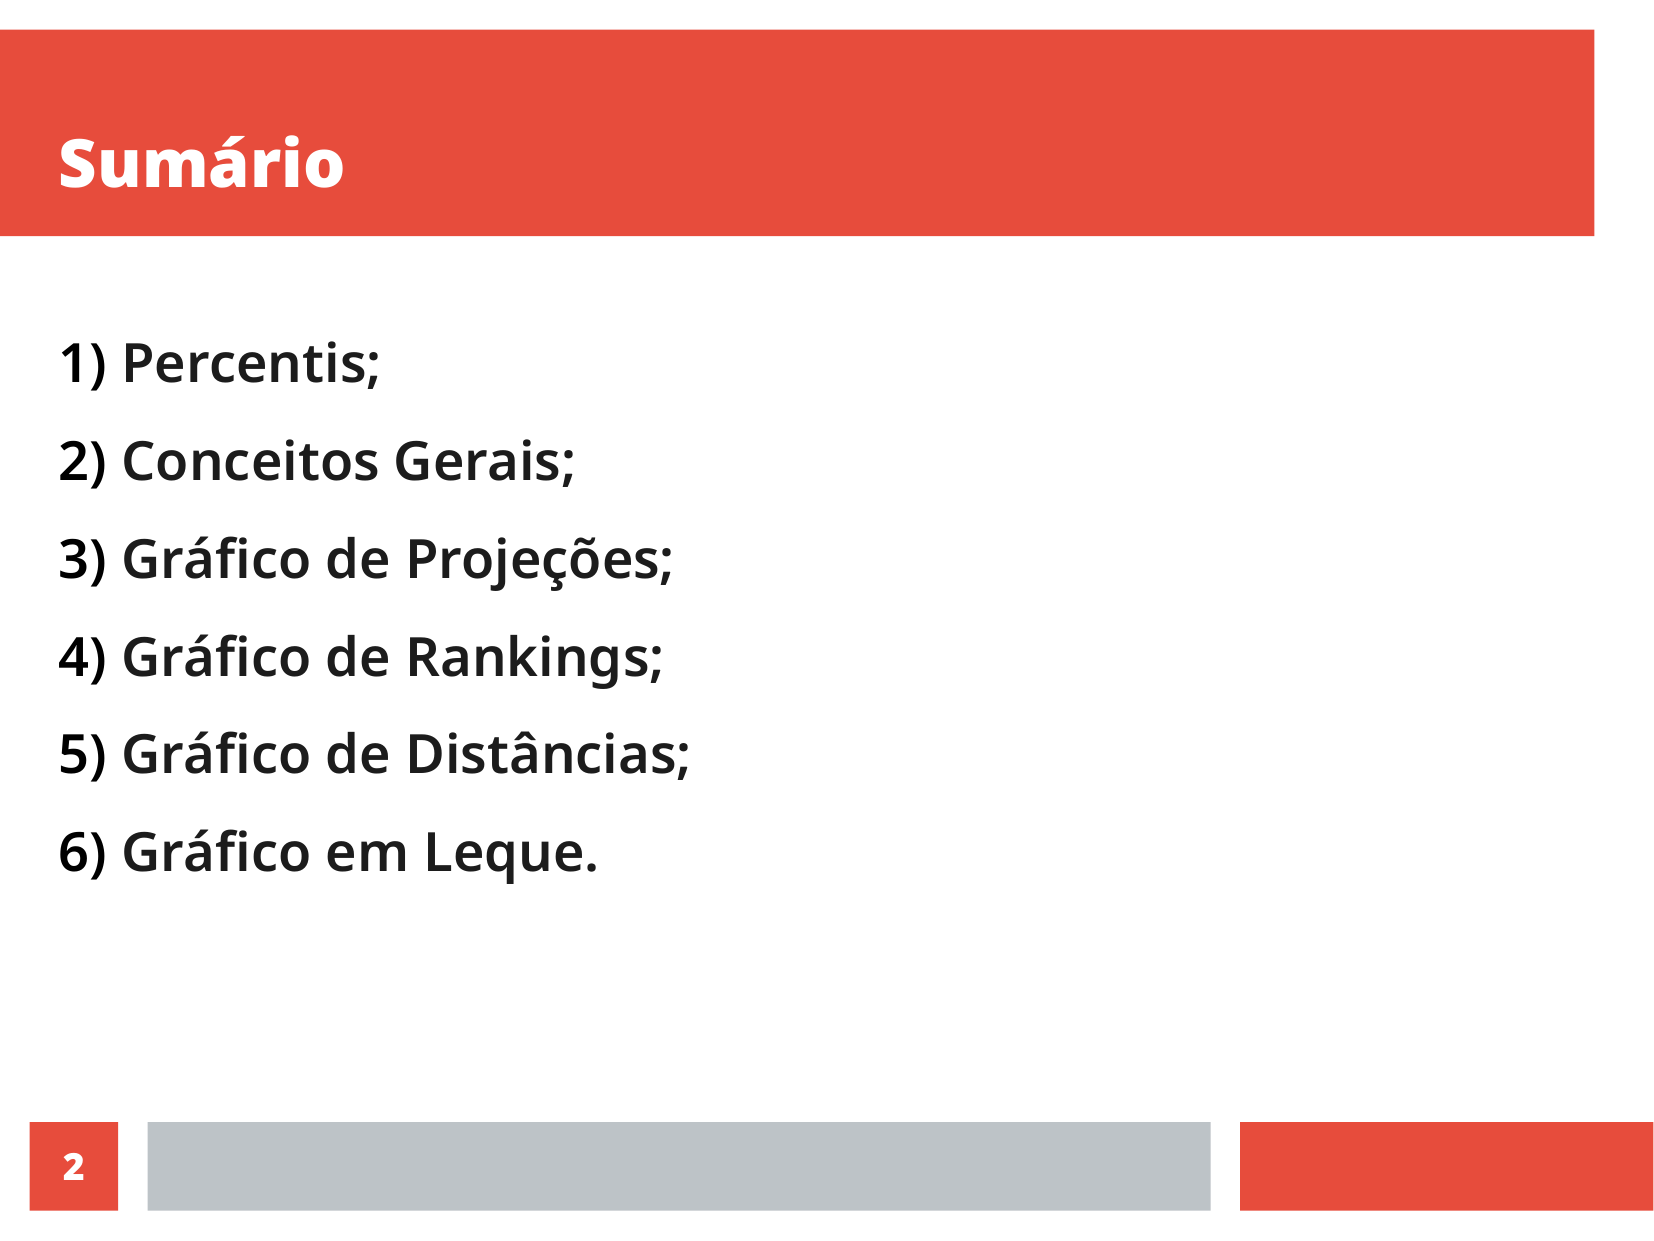

# Sumário
 Percentis;
 Conceitos Gerais;
 Gráfico de Projeções;
 Gráfico de Rankings;
 Gráfico de Distâncias;
 Gráfico em Leque.
2